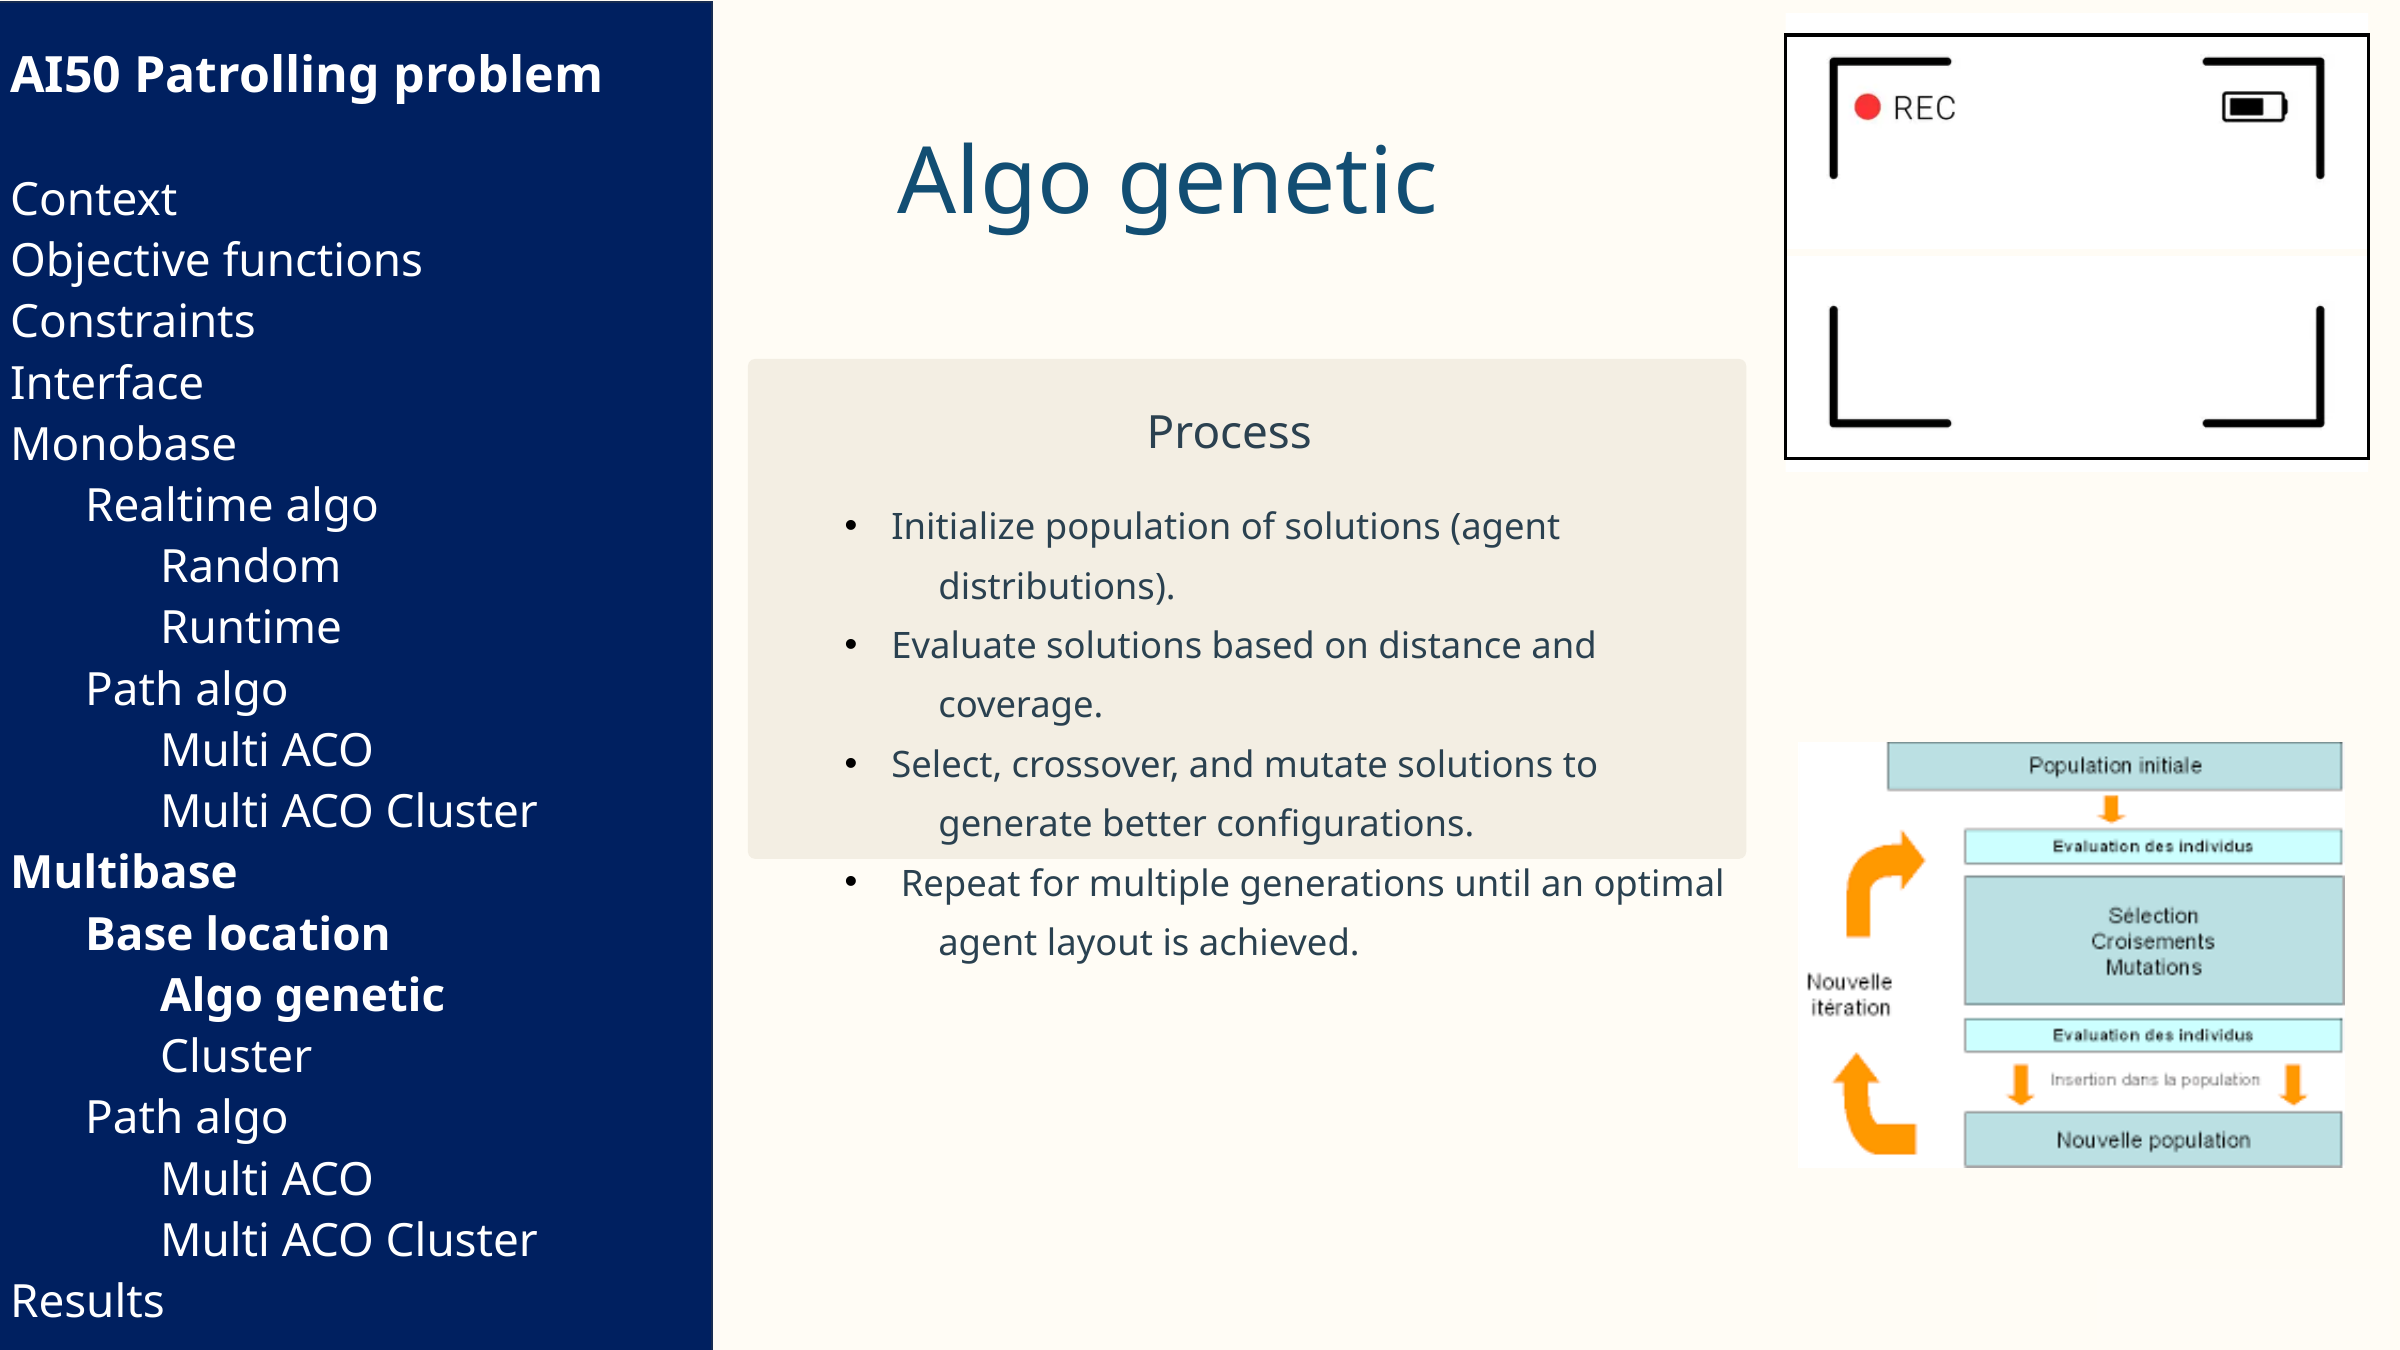

AI50 Patrolling problem
Context
Objective functions
Constraints
Interface
Monobase
	Realtime algo
		Random
		Runtime
	Path algo
		Multi ACO
		Multi ACO Cluster
Multibase
	Base location
		Algo genetic
		Cluster
	Path algo
		Multi ACO
		Multi ACO Cluster
Results
Algo genetic
Process
Initialize population of solutions (agent distributions).
Evaluate solutions based on distance and coverage.
Select, crossover, and mutate solutions to generate better configurations.
 Repeat for multiple generations until an optimal agent layout is achieved.